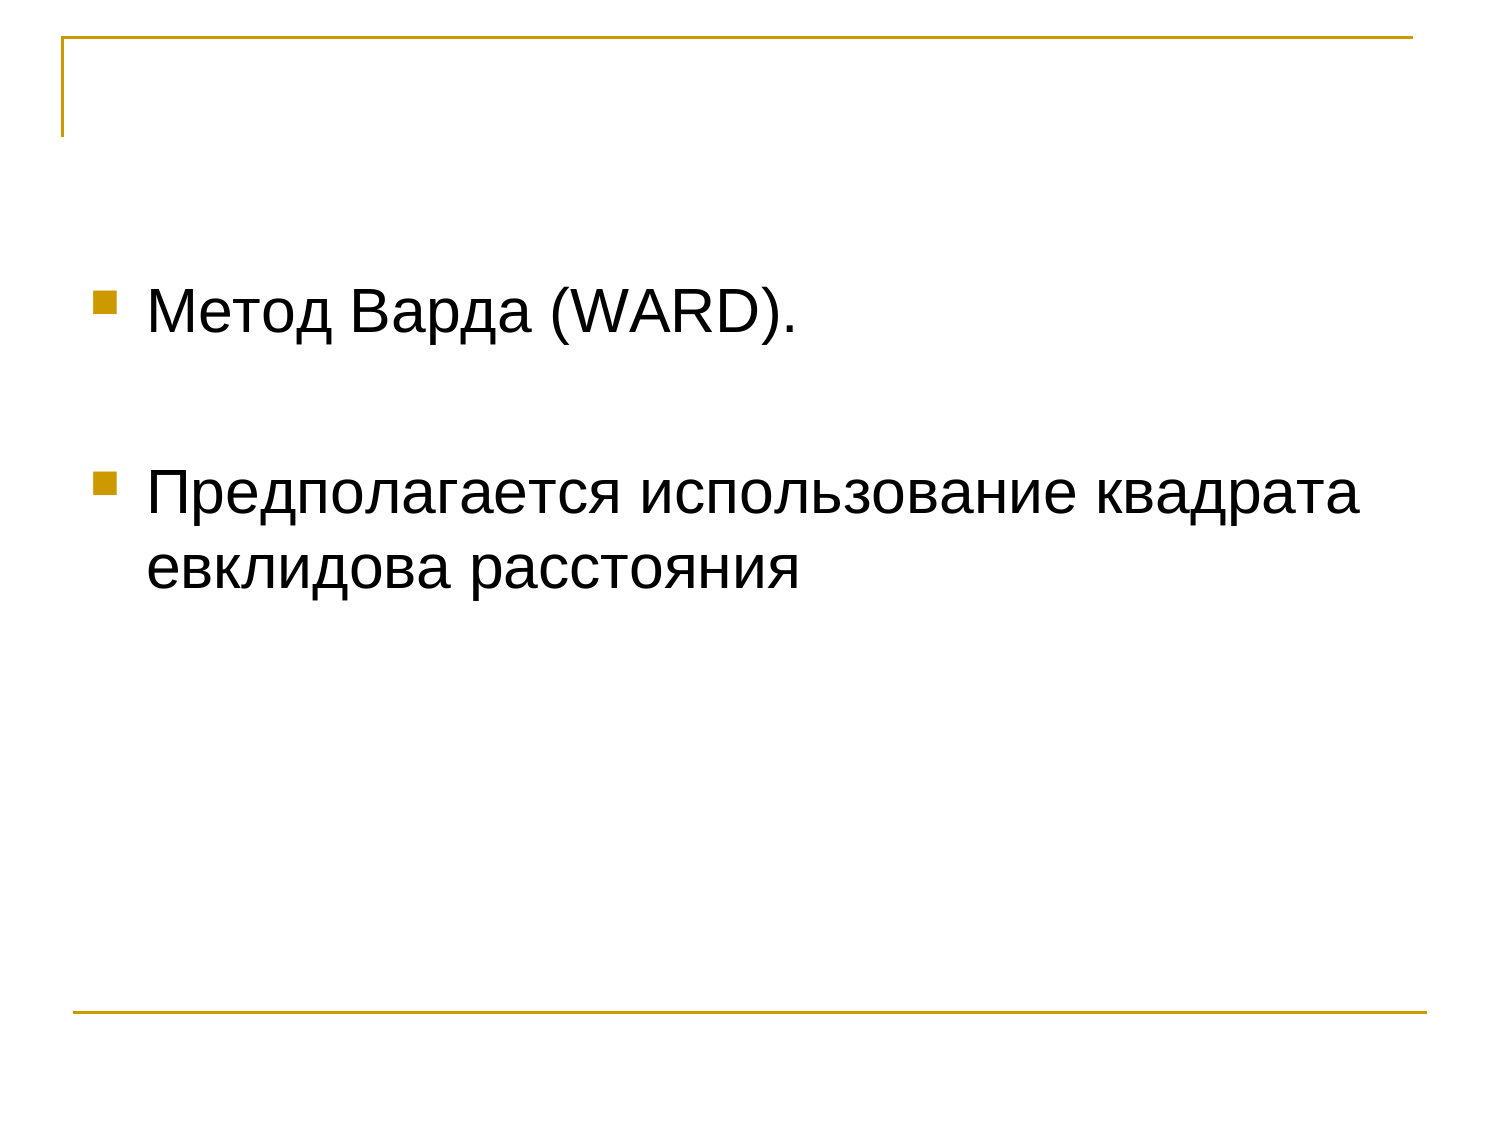

#
Метод Варда (WARD).
Предполагается использование квадрата евклидова расстояния